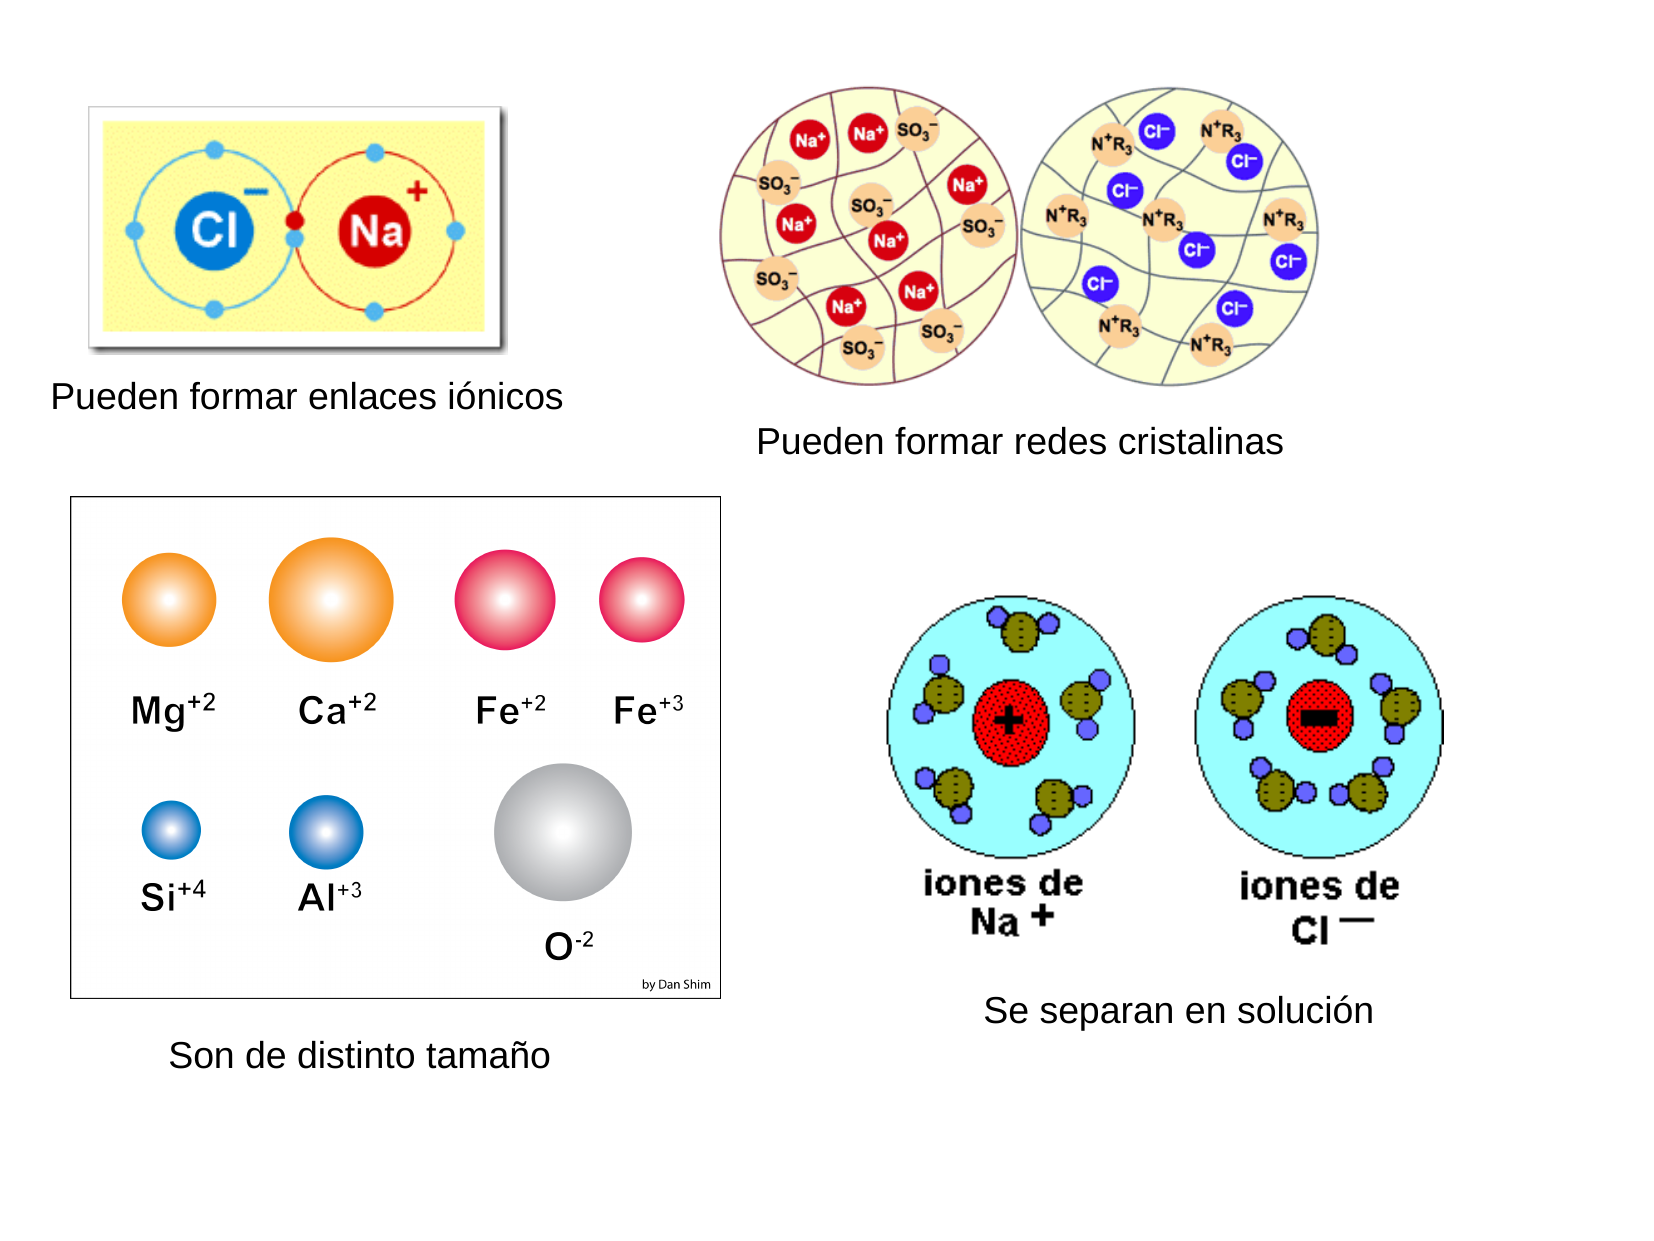

Pueden formar enlaces iónicos
Pueden formar redes cristalinas
Se separan en solución
Son de distinto tamaño